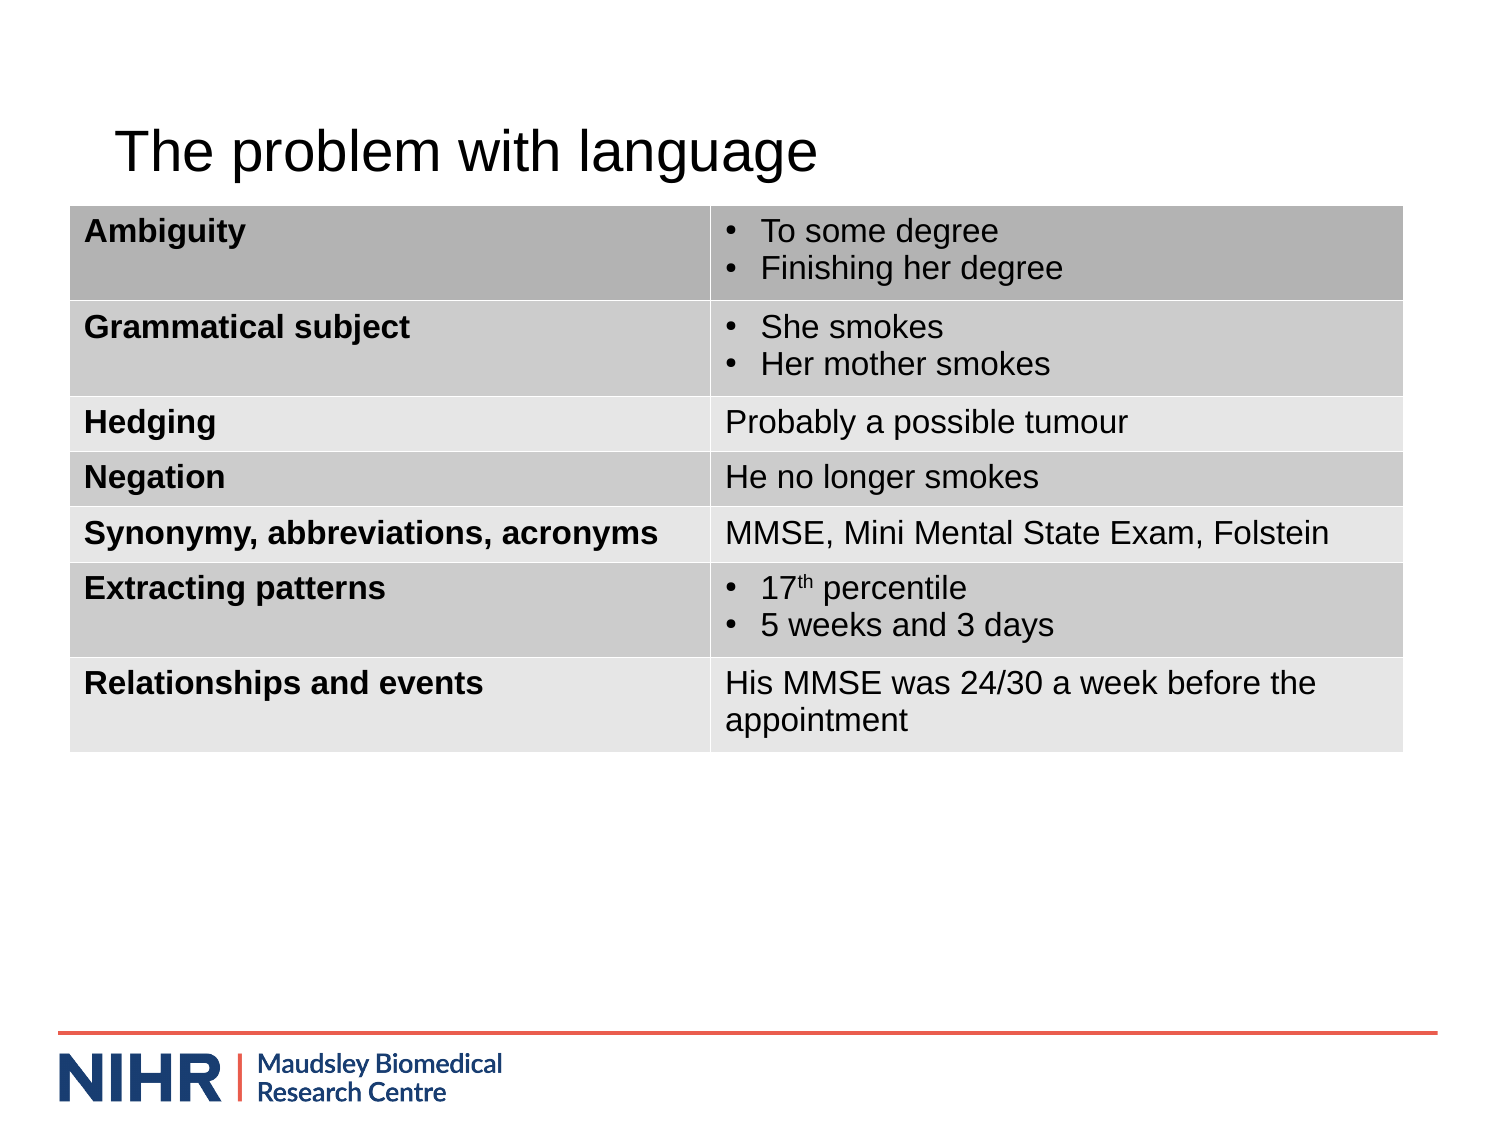

The problem with language
| Ambiguity | To some degree Finishing her degree |
| --- | --- |
| Grammatical subject | She smokes Her mother smokes |
| Hedging | Probably a possible tumour |
| Negation | He no longer smokes |
| Synonymy, abbreviations, acronyms | MMSE, Mini Mental State Exam, Folstein |
| Extracting patterns | 17th percentile 5 weeks and 3 days |
| Relationships and events | His MMSE was 24/30 a week before the appointment |